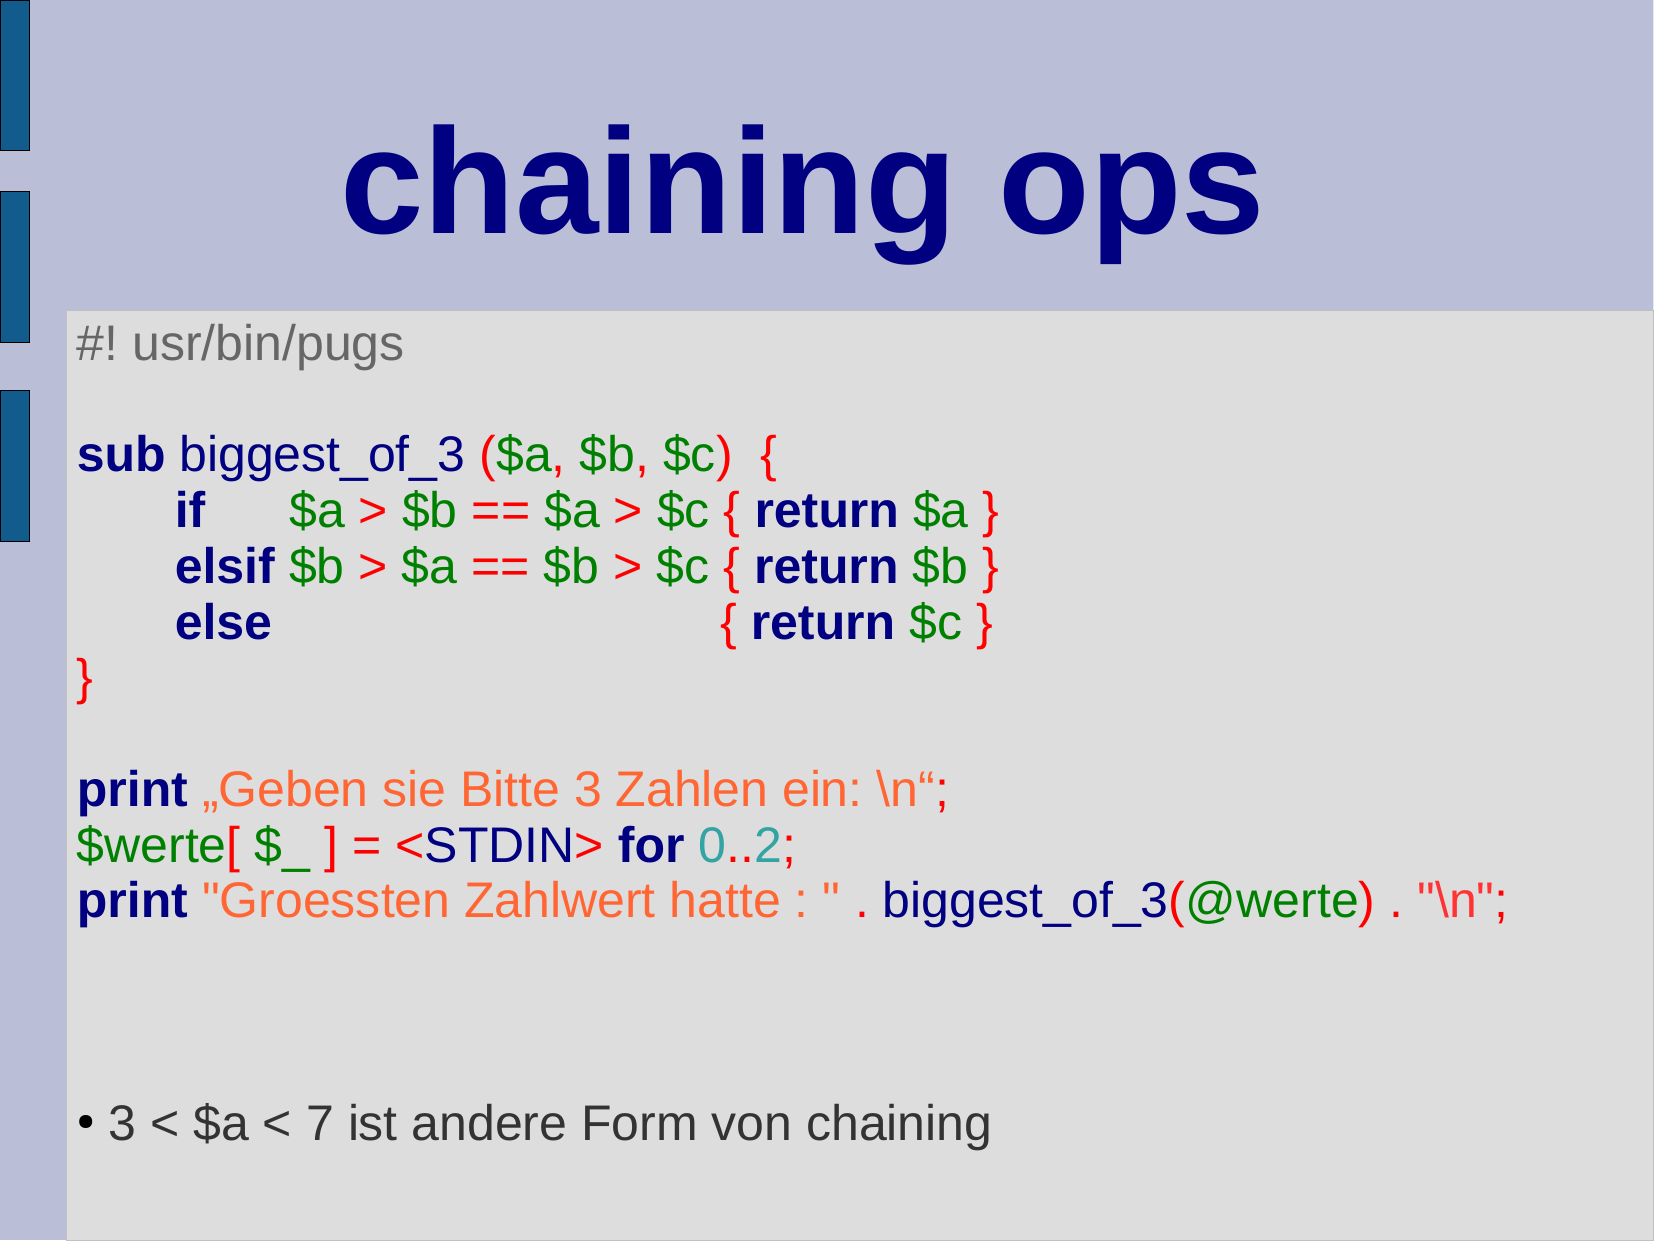

# chaining ops
#! usr/bin/pugs
sub biggest_of_3 ($a, $b, $c) {
 if $a > $b == $a > $c { return $a }
 elsif $b > $a == $b > $c { return $b }
 else { return $c }
}
print „Geben sie Bitte 3 Zahlen ein: \n“;
$werte[ $_ ] = <STDIN> for 0..2;
print "Groessten Zahlwert hatte : " . biggest_of_3(@werte) . "\n";
 3 < $a < 7 ist andere Form von chaining